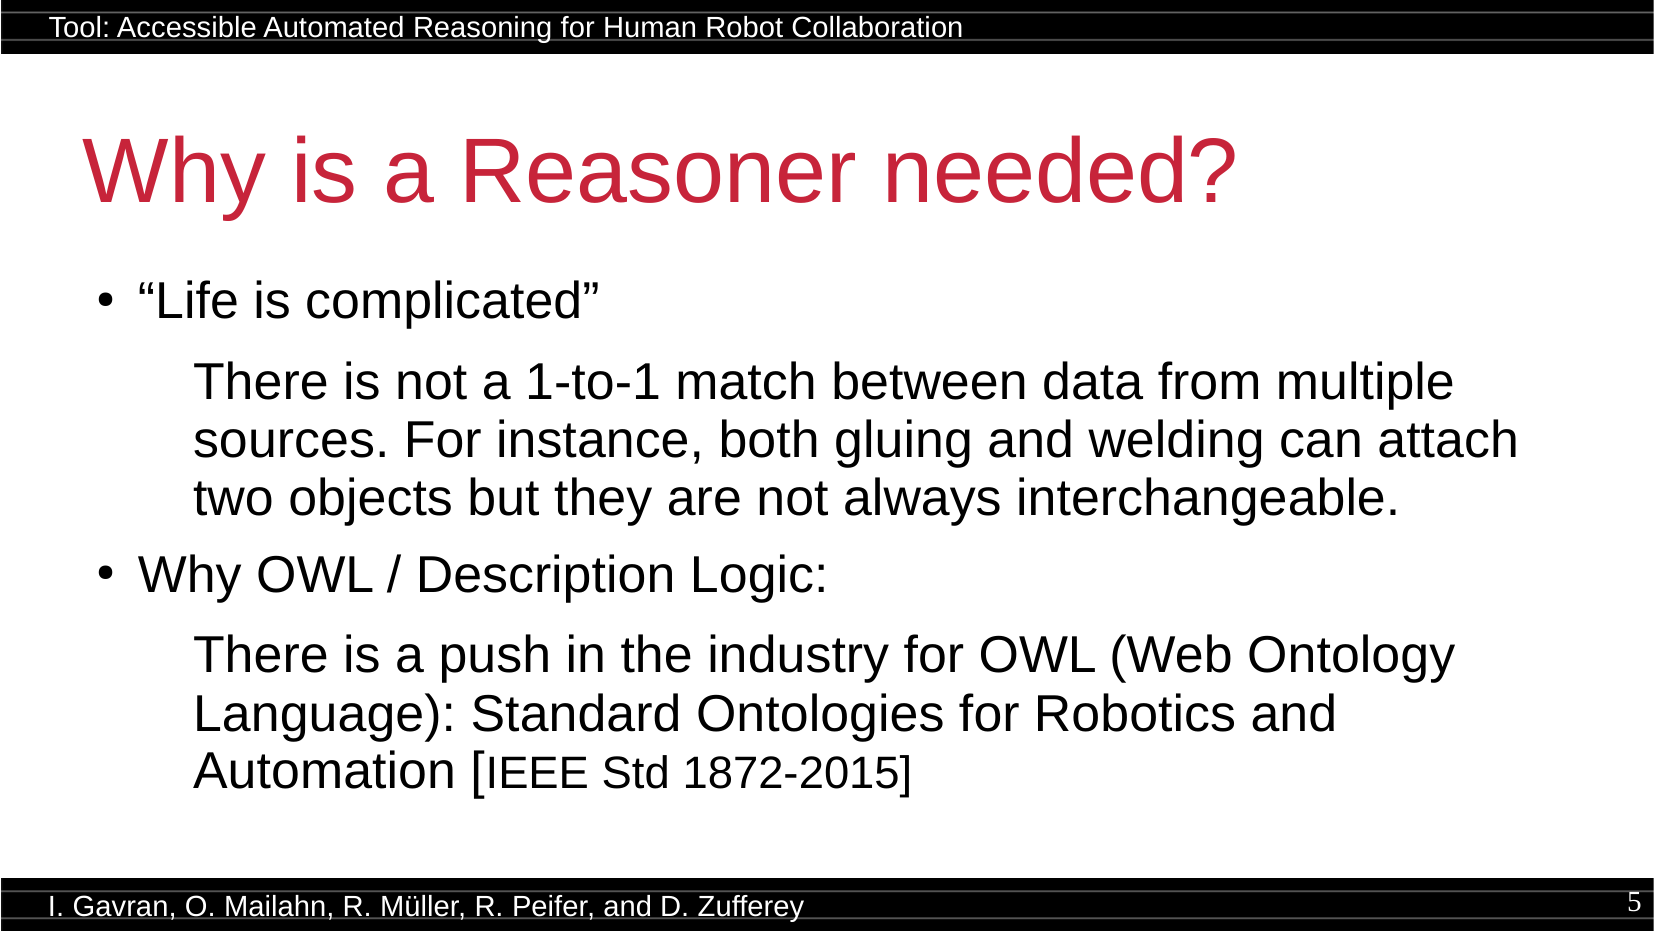

Tool: Accessible Automated Reasoning for Human Robot Collaboration
# Why is a Reasoner needed?
“Life is complicated”
There is not a 1-to-1 match between data from multiple sources. For instance, both gluing and welding can attach two objects but they are not always interchangeable.
Why OWL / Description Logic:
There is a push in the industry for OWL (Web Ontology Language): Standard Ontologies for Robotics and Automation [IEEE Std 1872-2015]
I. Gavran, O. Mailahn, R. Müller, R. Peifer, and D. Zufferey